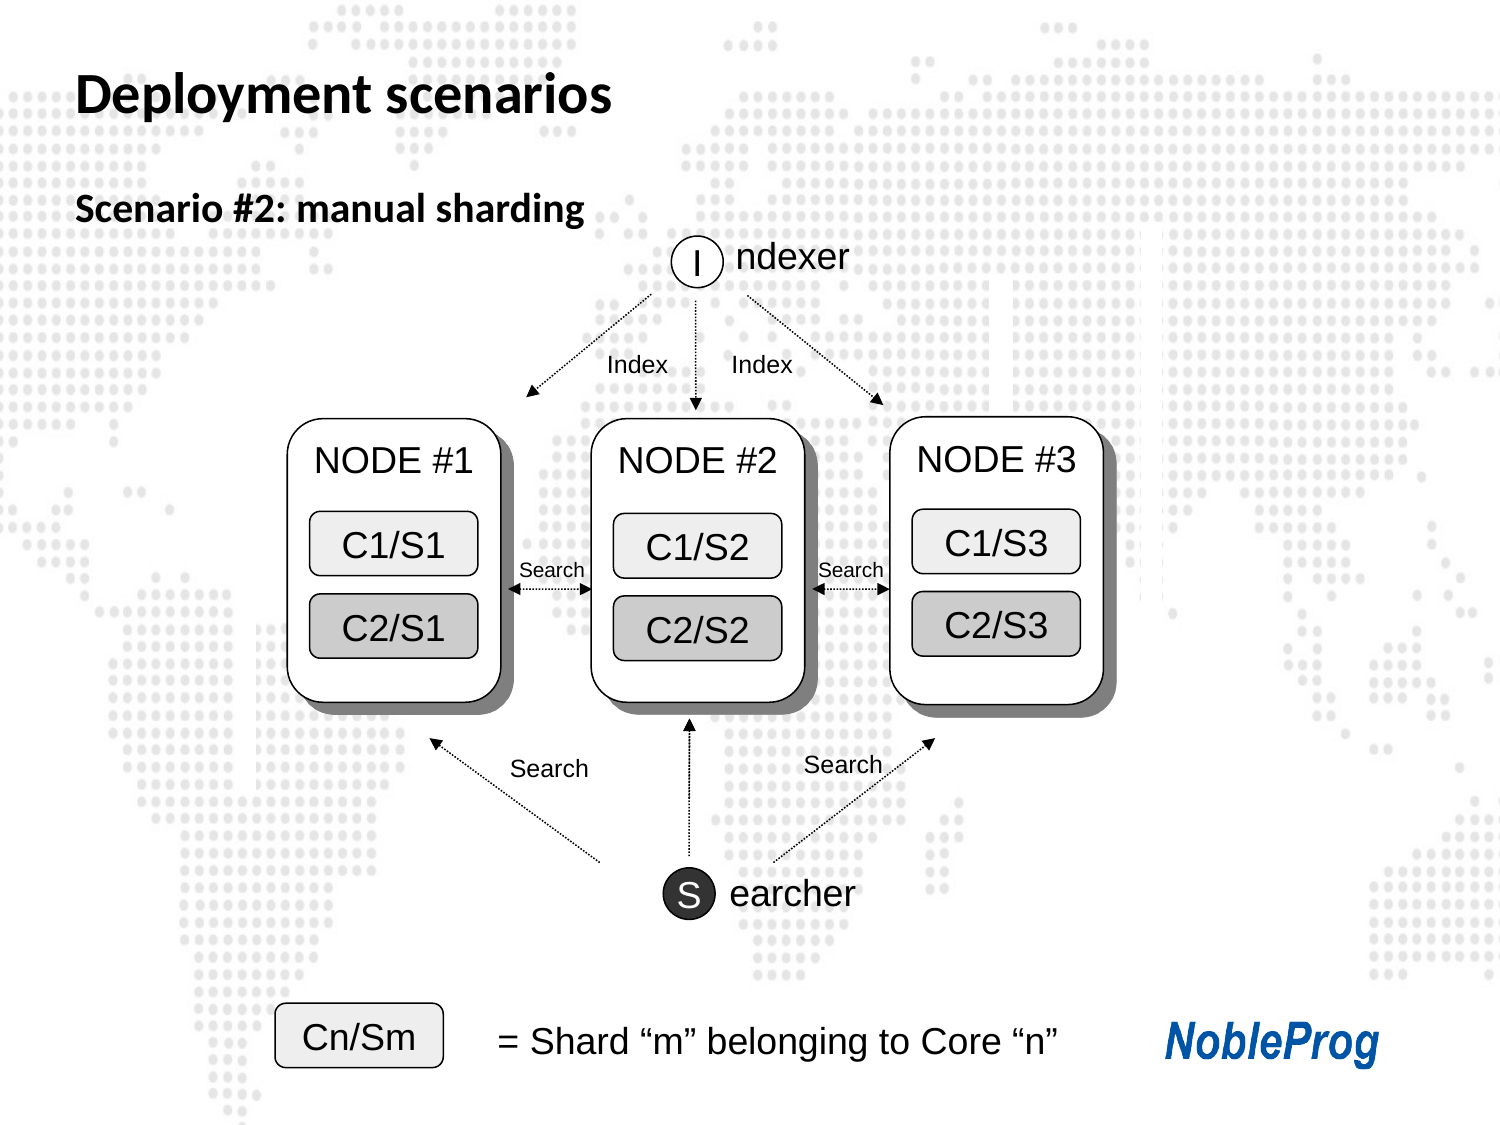

Deployment scenarios
Scenario #2: manual sharding
ndexer
I
Index
Index
NODE #3
NODE #1
NODE #2
C1/S3
C1/S1
C1/S2
Search
Search
C2/S3
C2/S1
C2/S2
Search
Search
earcher
S
Cn/Sm
 = Shard “m” belonging to Core “n”